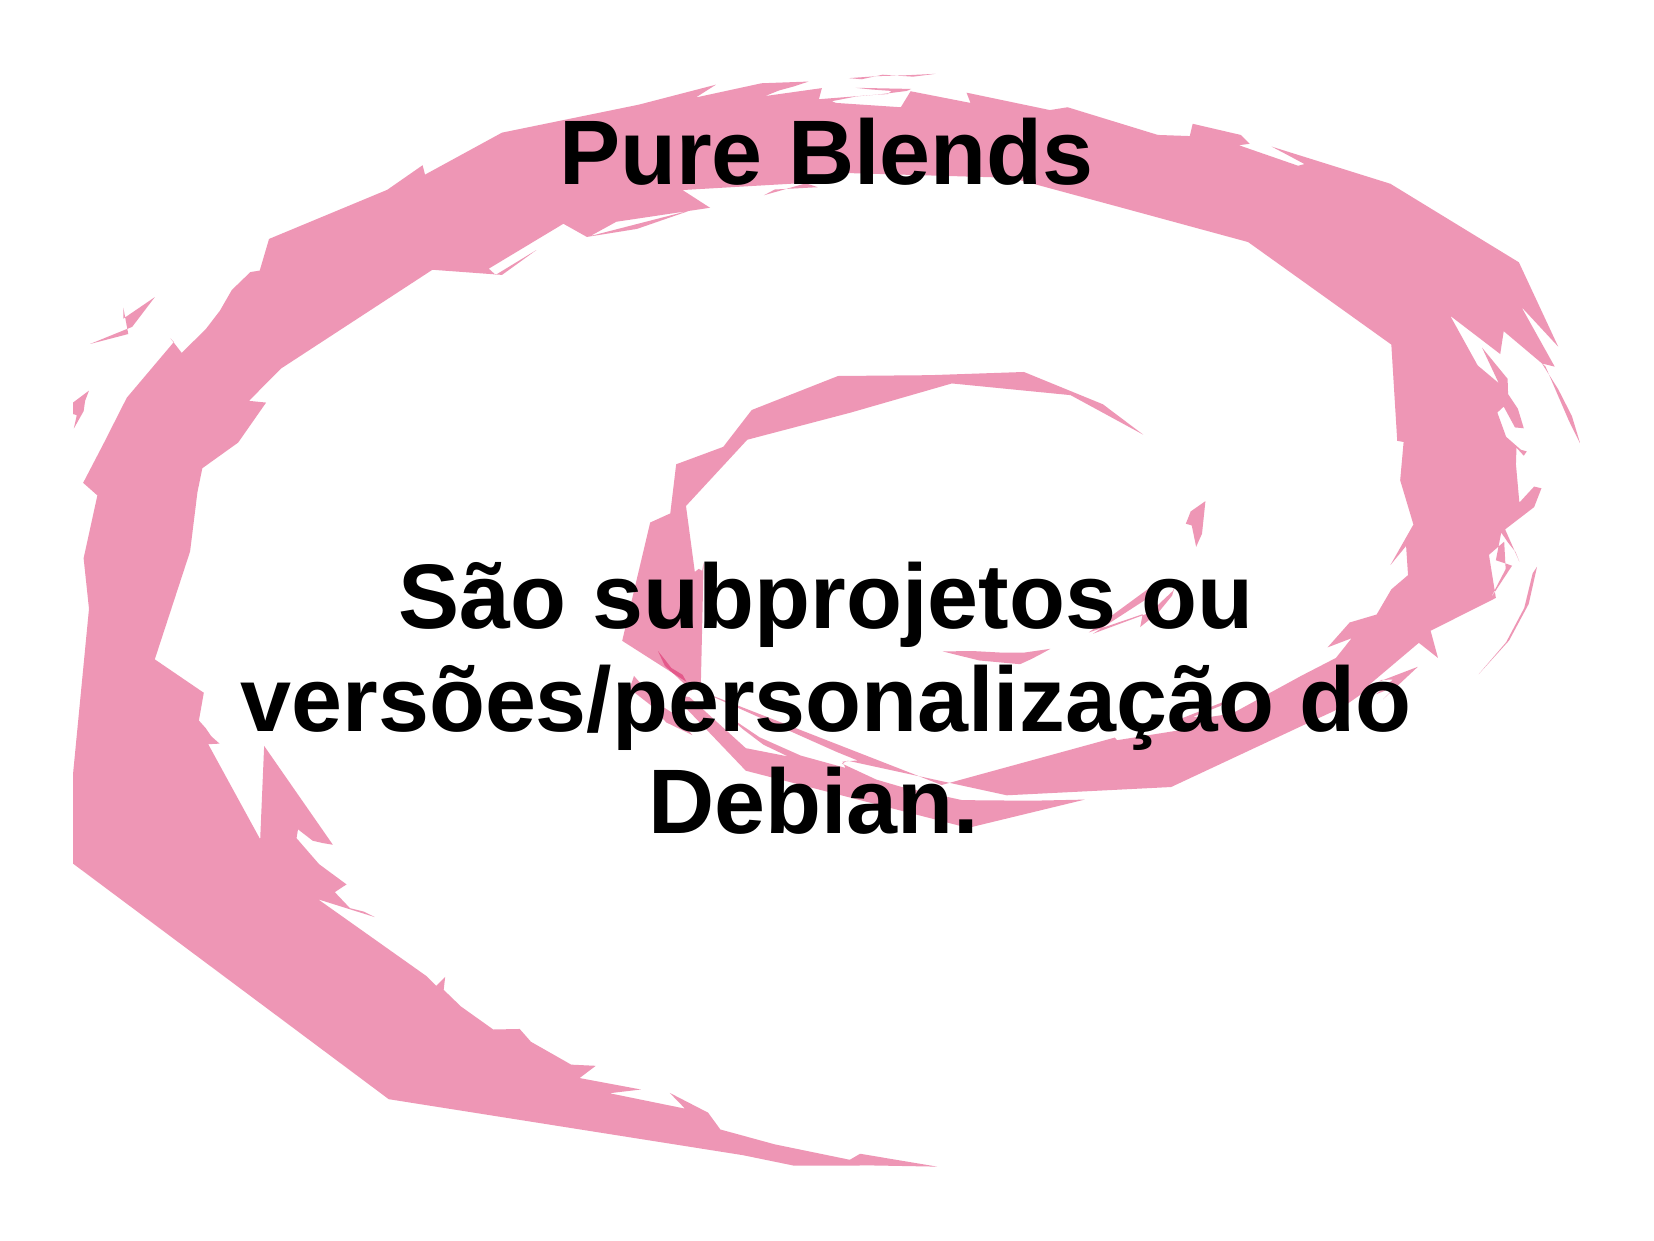

# Pure Blends
São subprojetos ou versões/personalização do Debian.